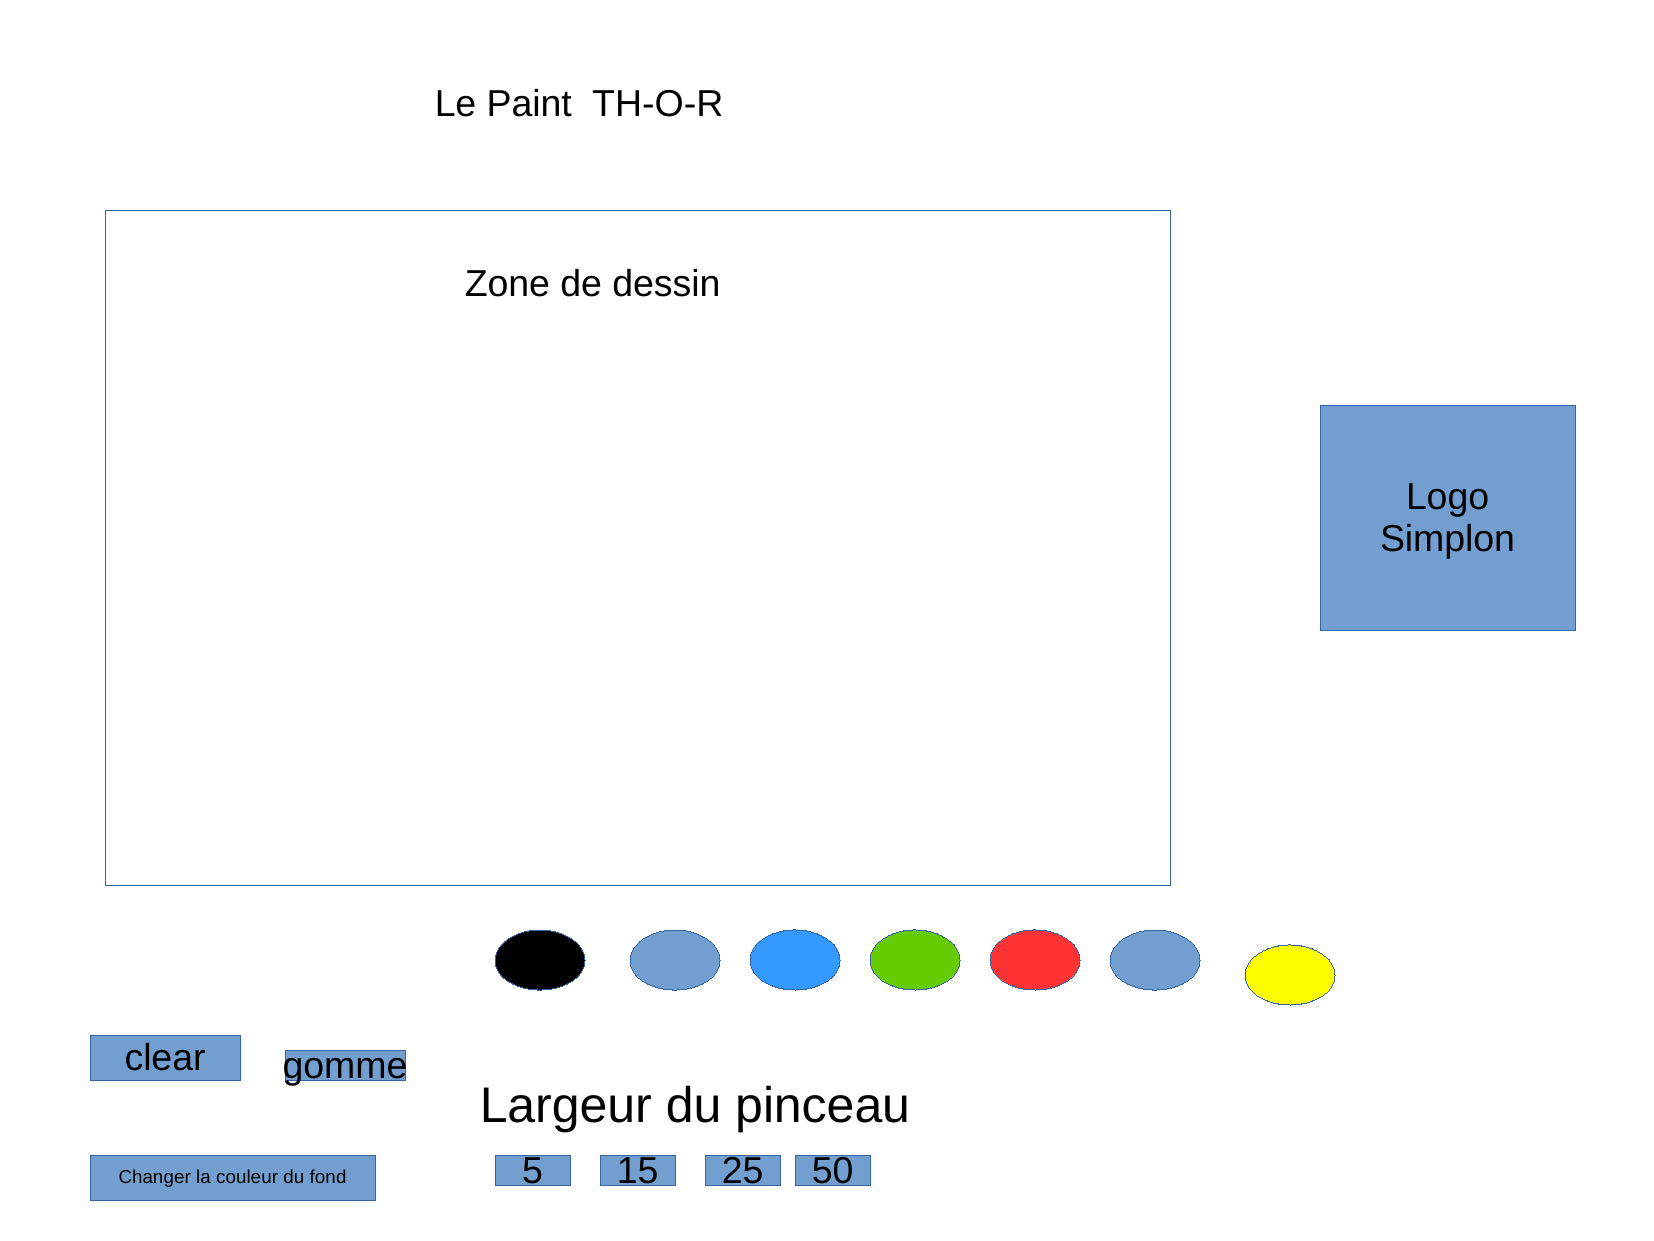

Le Paint TH-O-R
Zone de dessin
Logo
Simplon
clear
gomme
Largeur du pinceau
Changer la couleur du fond
5
15
25
50